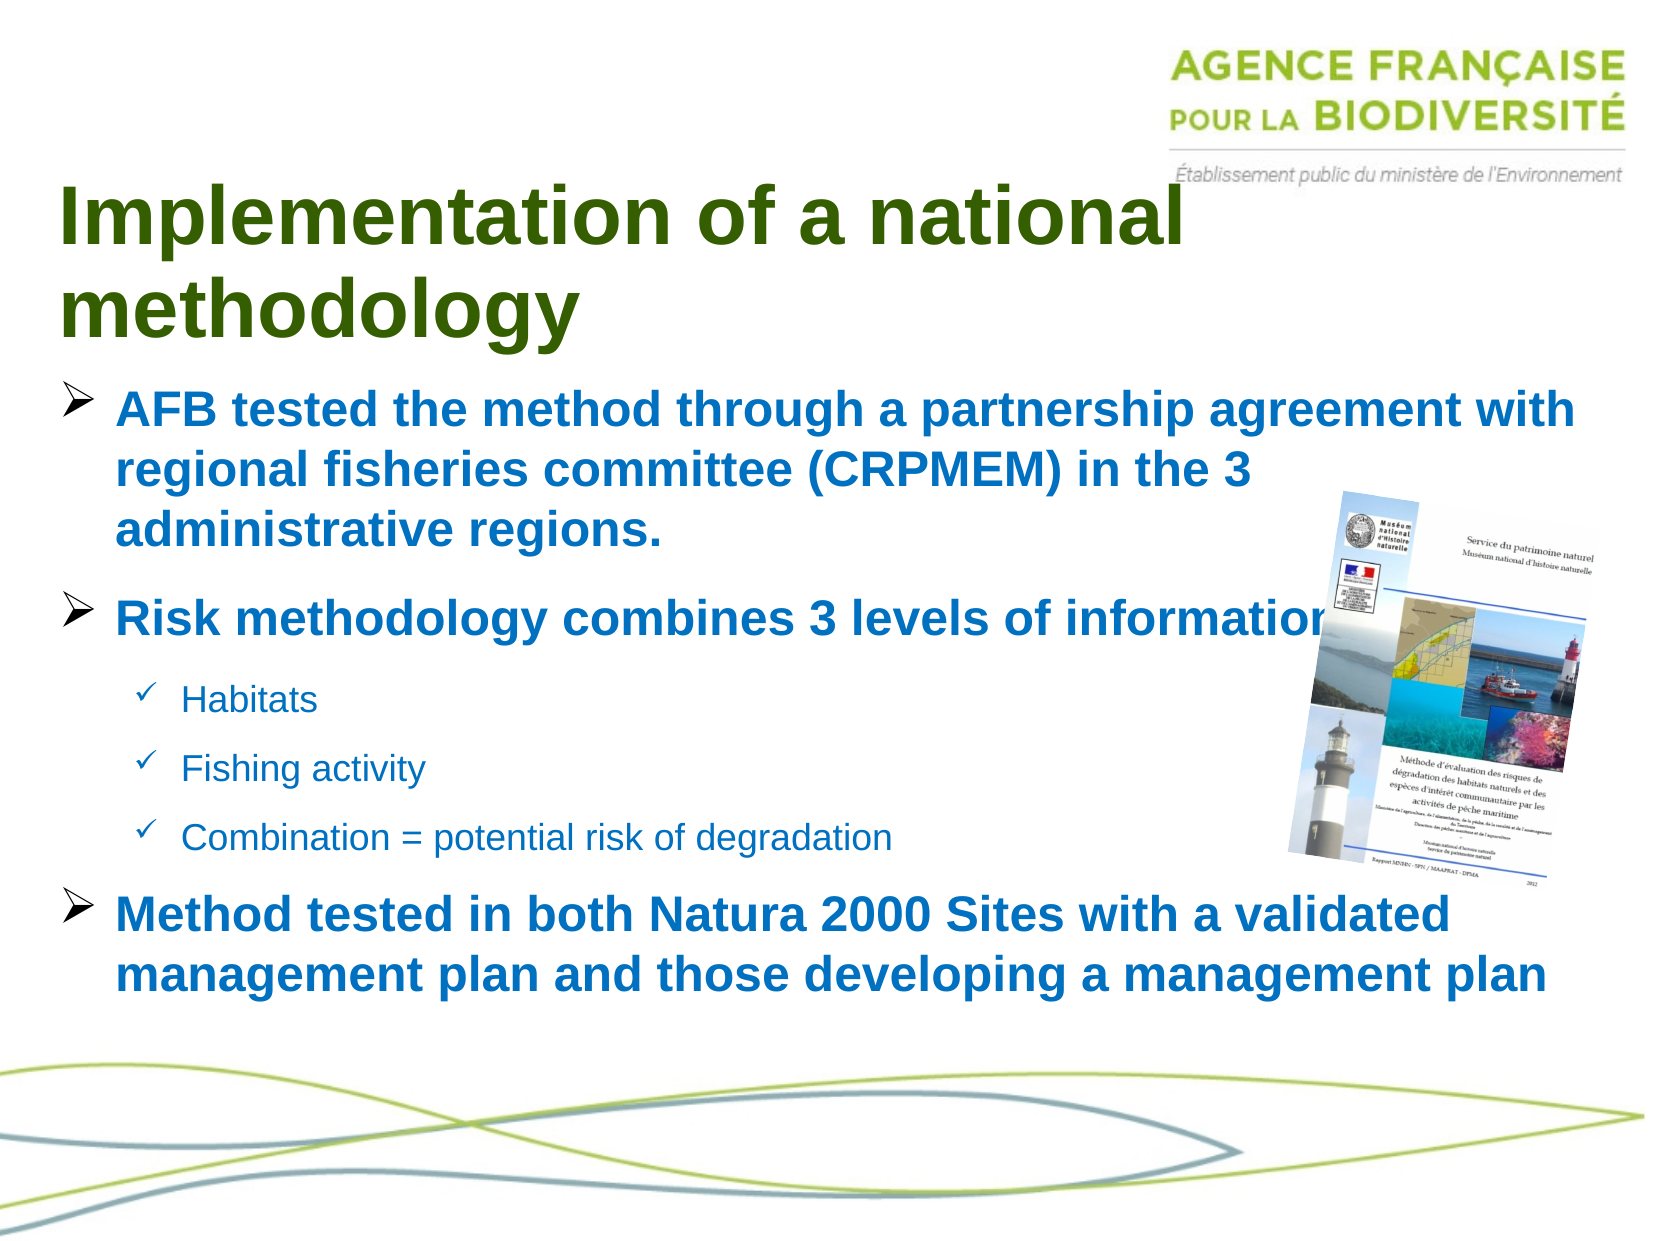

# Implementation of a national methodology
AFB tested the method through a partnership agreement with regional fisheries committee (CRPMEM) in the 3 administrative regions.
Risk methodology combines 3 levels of information:
Habitats
Fishing activity
Combination = potential risk of degradation
Method tested in both Natura 2000 Sites with a validated management plan and those developing a management plan